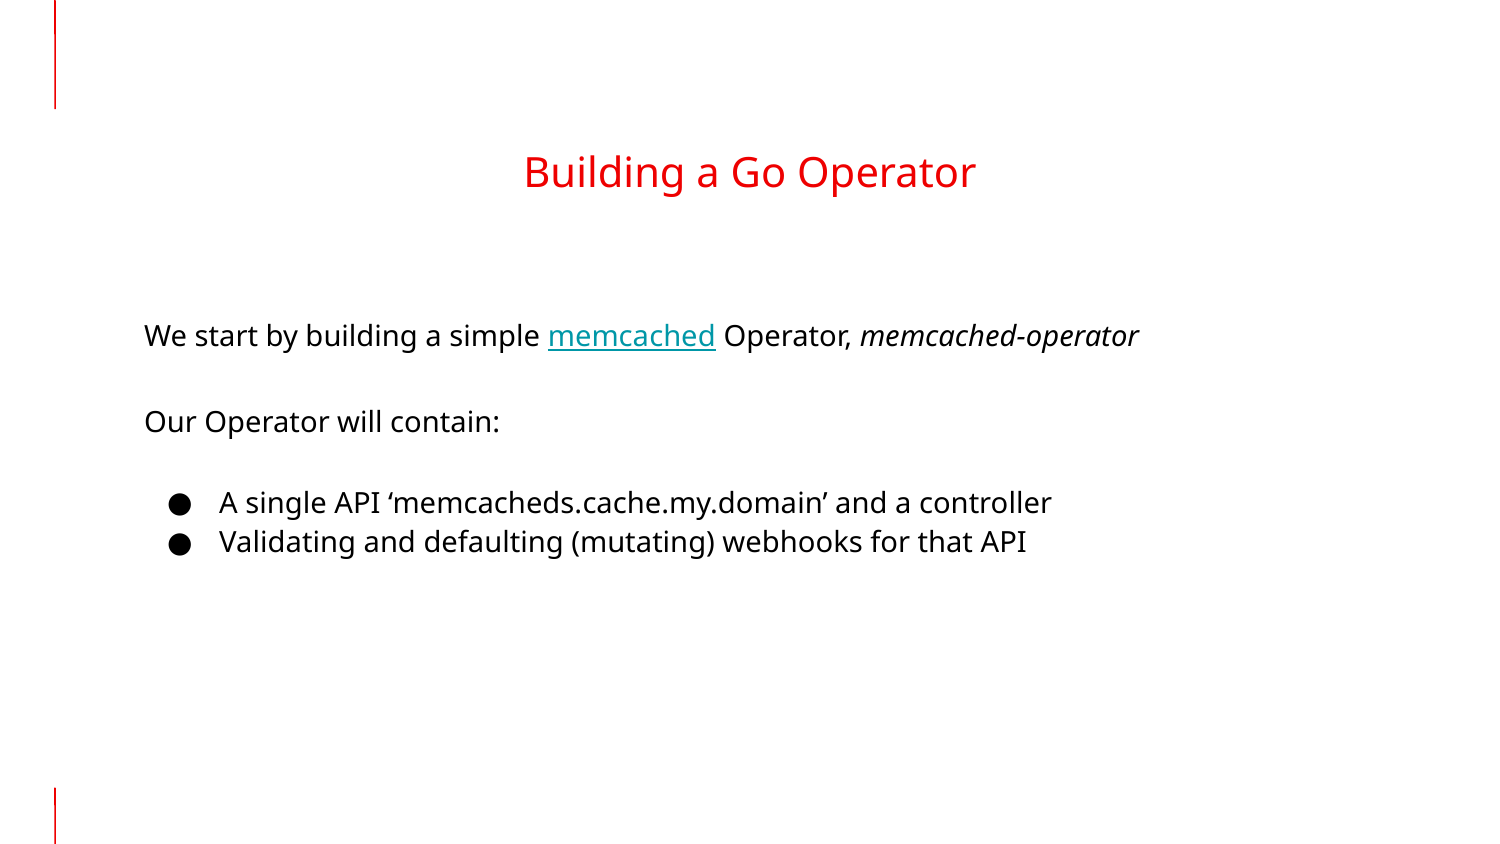

# Building a Go Operator
We start by building a simple memcached Operator, memcached-operator
Our Operator will contain:
A single API ‘memcacheds.cache.my.domain’ and a controller
Validating and defaulting (mutating) webhooks for that API